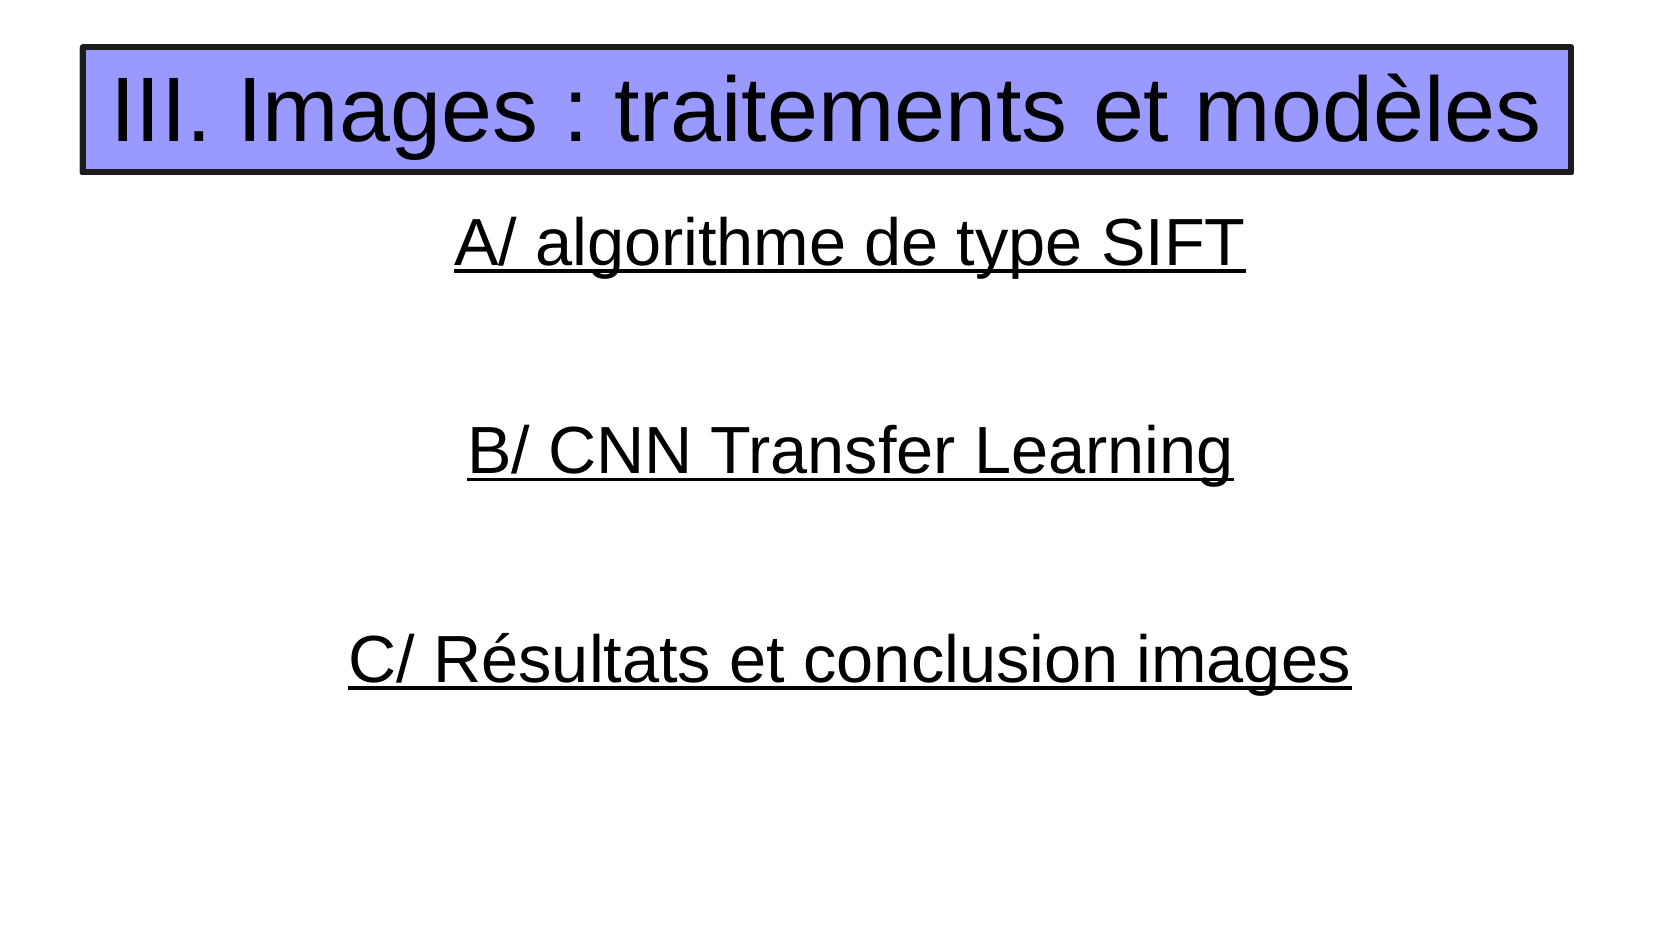

III. Images : traitements et modèles
# A/ algorithme de type SIFT
B/ CNN Transfer Learning
C/ Résultats et conclusion images